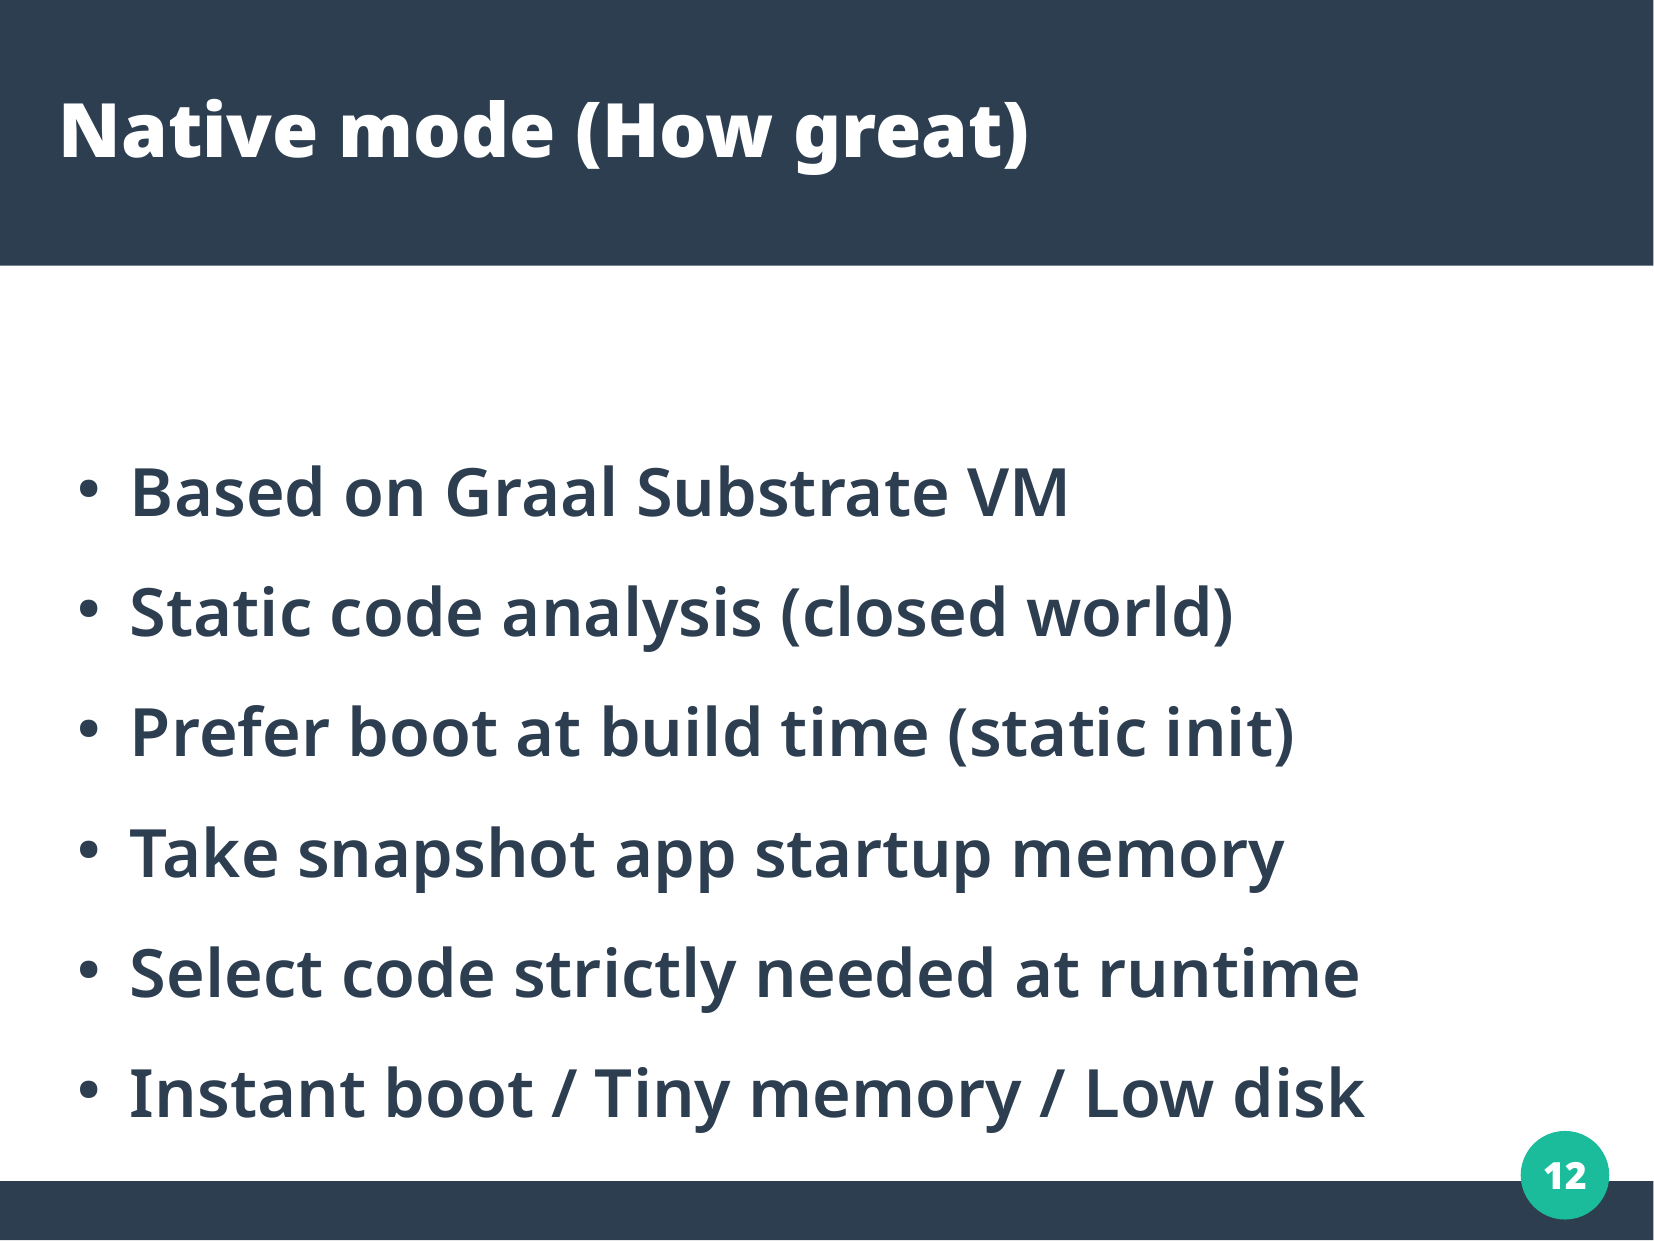

# Native mode (How great)
Based on Graal Substrate VM
Static code analysis (closed world)
Prefer boot at build time (static init)
Take snapshot app startup memory
Select code strictly needed at runtime
Instant boot / Tiny memory / Low disk
12